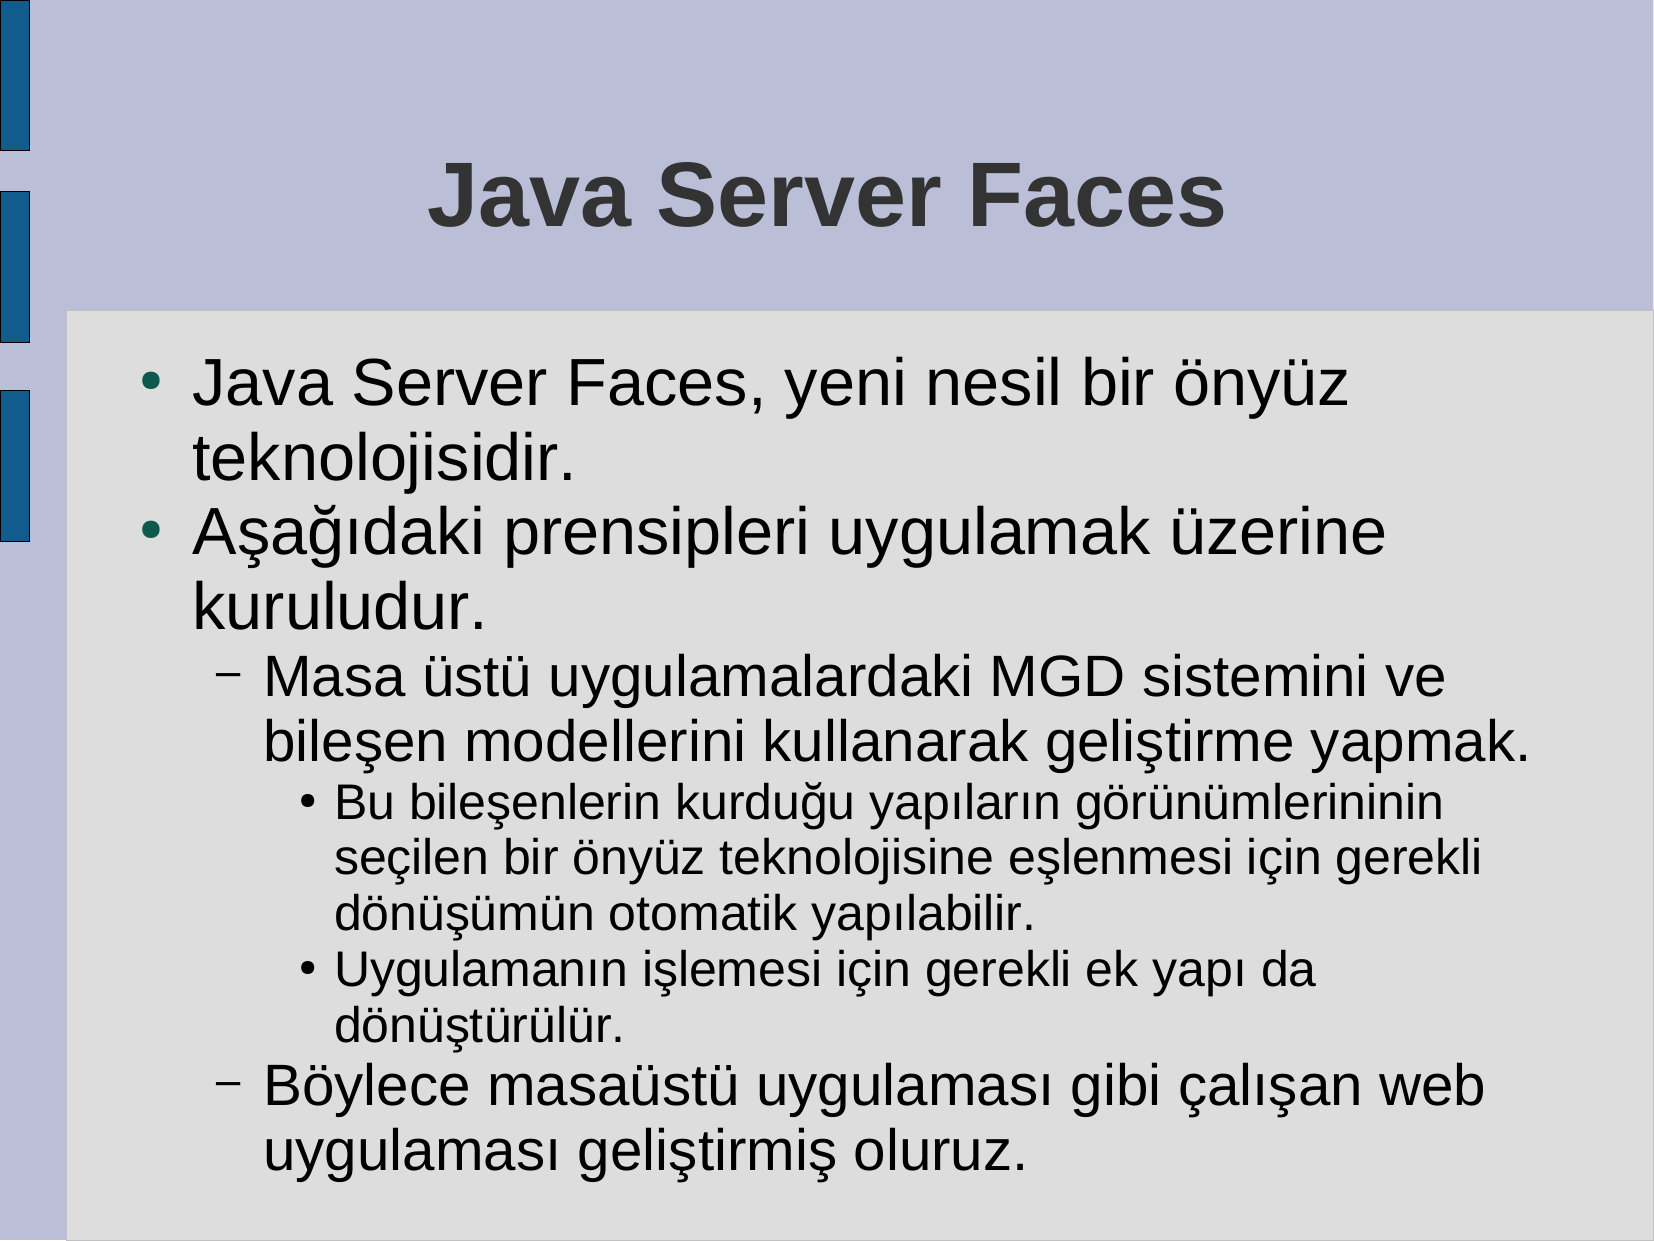

# Java Server Faces
Java Server Faces, yeni nesil bir önyüz teknolojisidir.
Aşağıdaki prensipleri uygulamak üzerine kuruludur.
Masa üstü uygulamalardaki MGD sistemini ve bileşen modellerini kullanarak geliştirme yapmak.
Bu bileşenlerin kurduğu yapıların görünümlerininin seçilen bir önyüz teknolojisine eşlenmesi için gerekli dönüşümün otomatik yapılabilir.
Uygulamanın işlemesi için gerekli ek yapı da dönüştürülür.
Böylece masaüstü uygulaması gibi çalışan web uygulaması geliştirmiş oluruz.